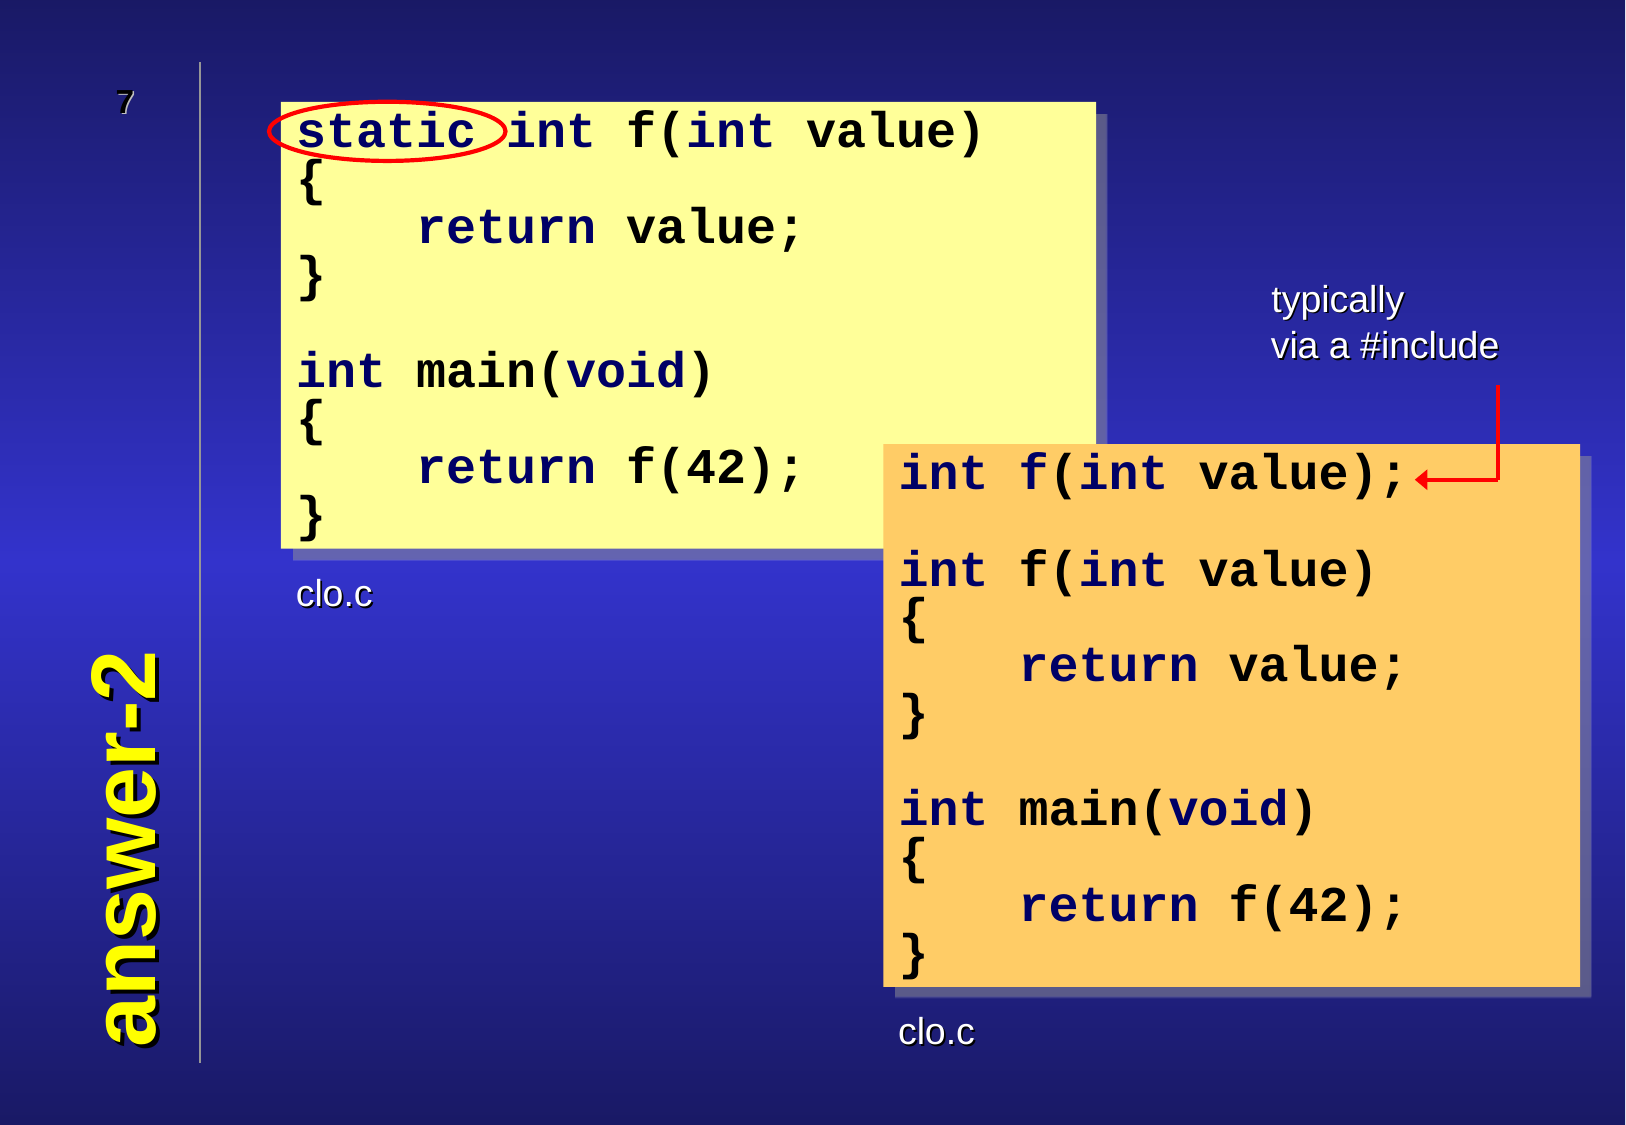

7
static int f(int value)
{
 return value;
}
int main(void)
{
 return f(42);
}
typically
via a #include
int f(int value);
int f(int value)
{
 return value;
}
int main(void)
{
 return f(42);
}
# answer-2
clo.c
clo.c